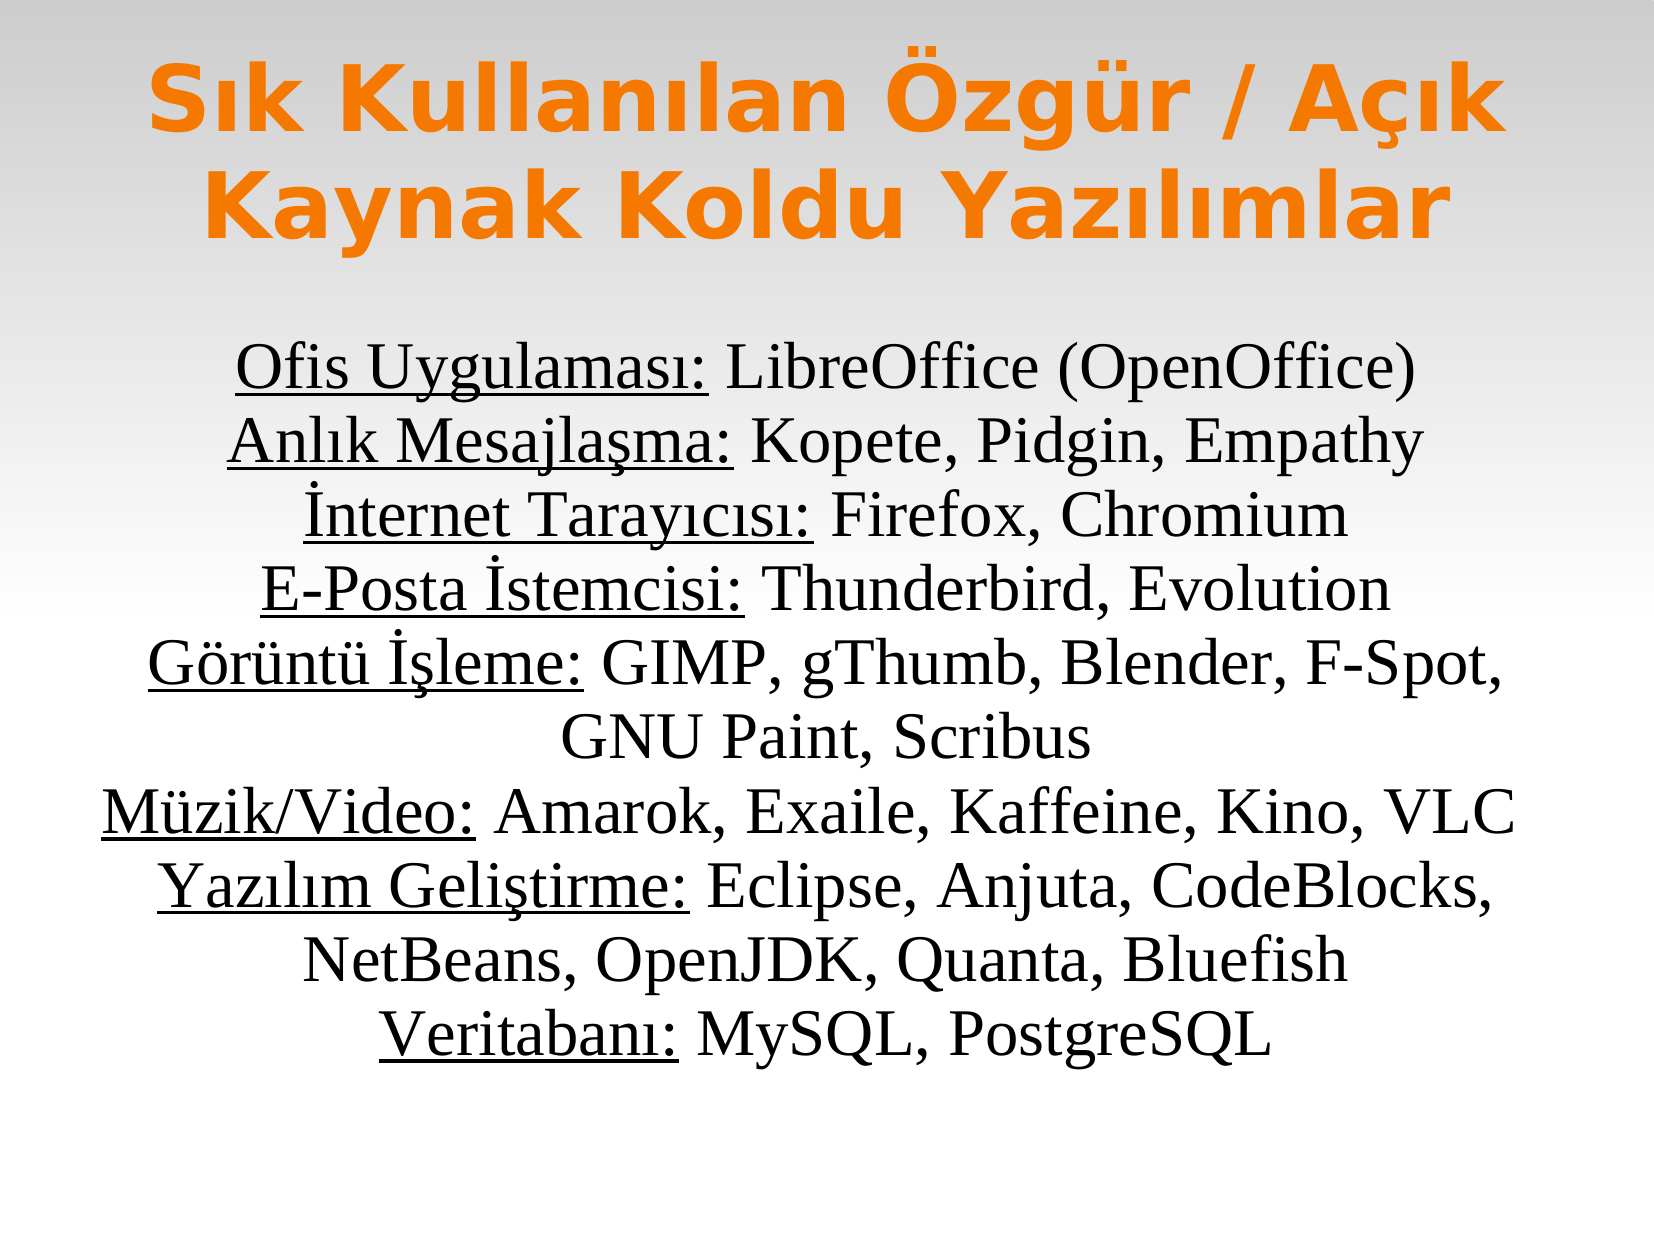

# Sık Kullanılan Özgür / Açık Kaynak Koldu Yazılımlar
Ofis Uygulaması: LibreOffice (OpenOffice)
Anlık Mesajlaşma: Kopete, Pidgin, Empathy
İnternet Tarayıcısı: Firefox, Chromium
E-Posta İstemcisi: Thunderbird, Evolution
Görüntü İşleme: GIMP, gThumb, Blender, F-Spot, GNU Paint, Scribus
Müzik/Video: Amarok, Exaile, Kaffeine, Kino, VLC
Yazılım Geliştirme: Eclipse, Anjuta, CodeBlocks, NetBeans, OpenJDK, Quanta, Bluefish
Veritabanı: MySQL, PostgreSQL